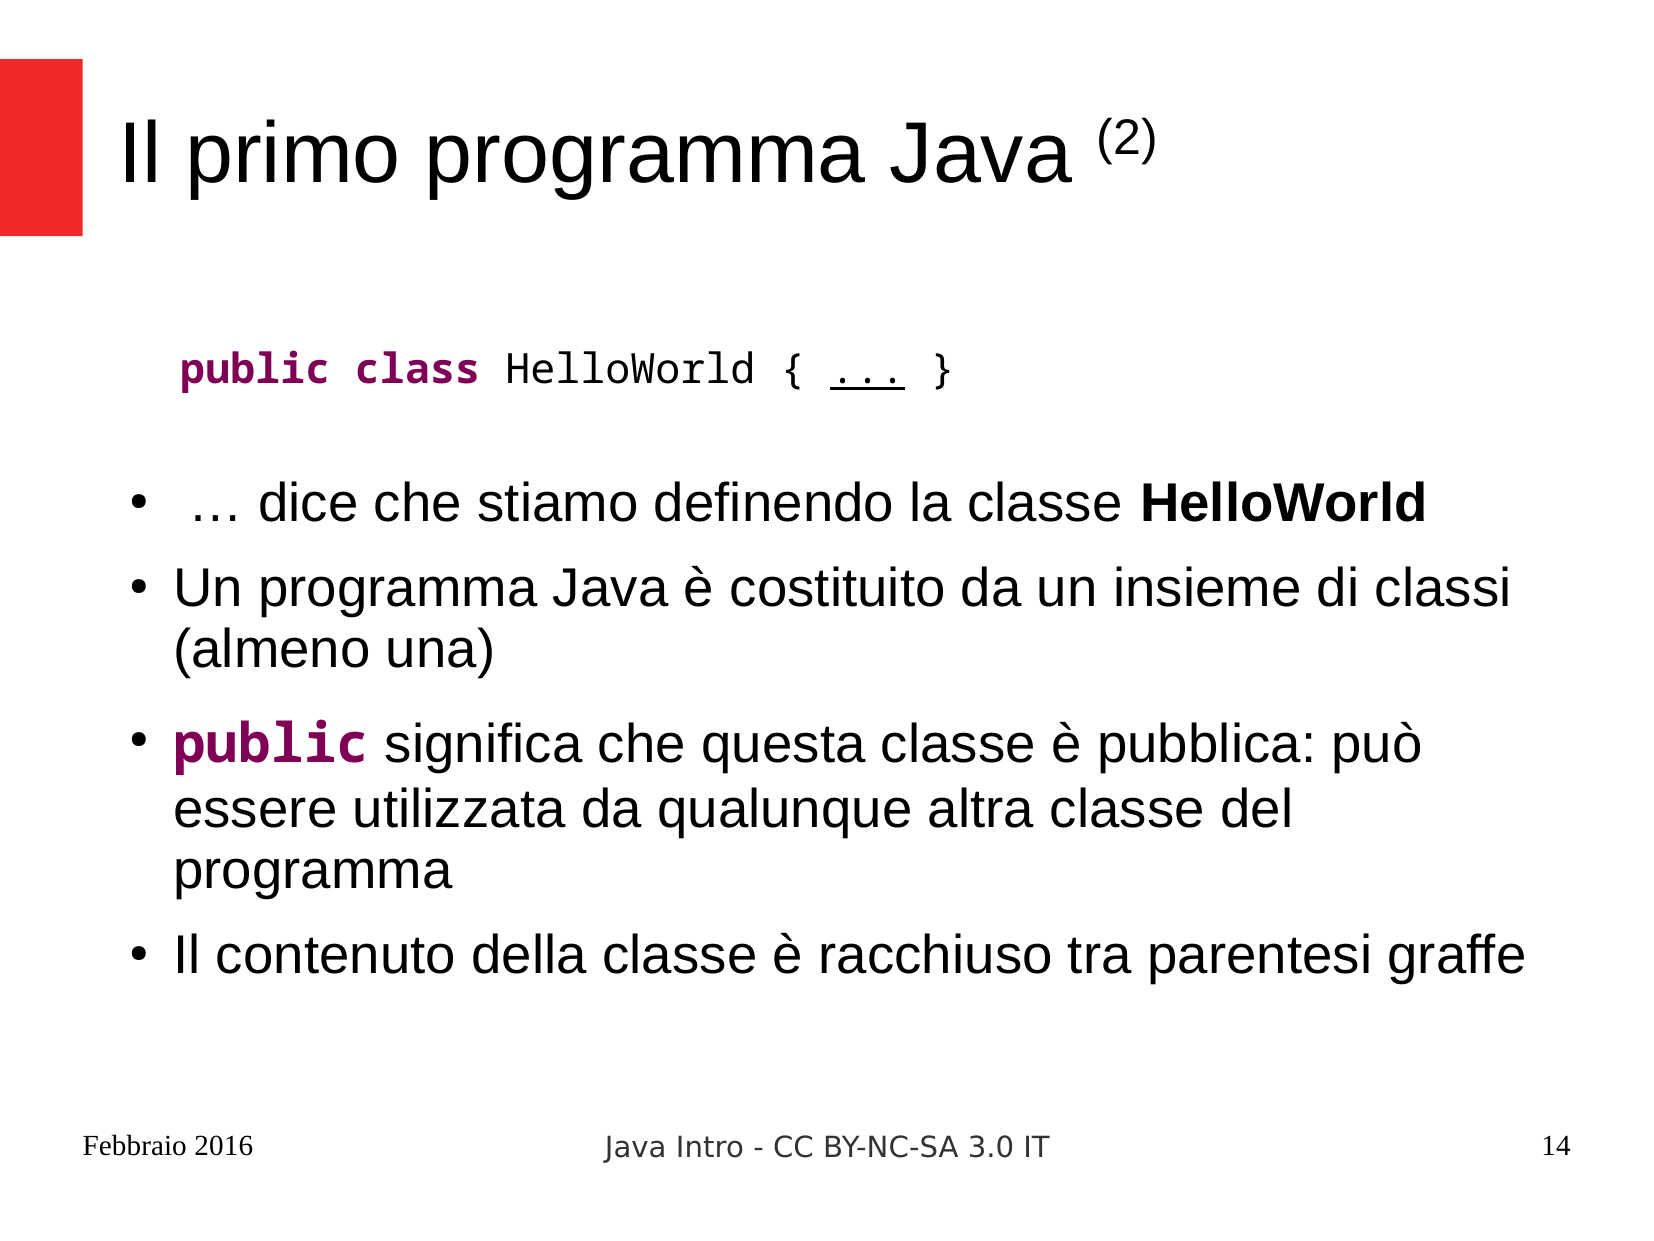

# Il primo programma Java (2)
 … dice che stiamo definendo la classe HelloWorld
Un programma Java è costituito da un insieme di classi (almeno una)
public significa che questa classe è pubblica: può essere utilizzata da qualunque altra classe del programma
Il contenuto della classe è racchiuso tra parentesi graffe
public class HelloWorld { ... }
Your Date Here
Your Footer Here
14